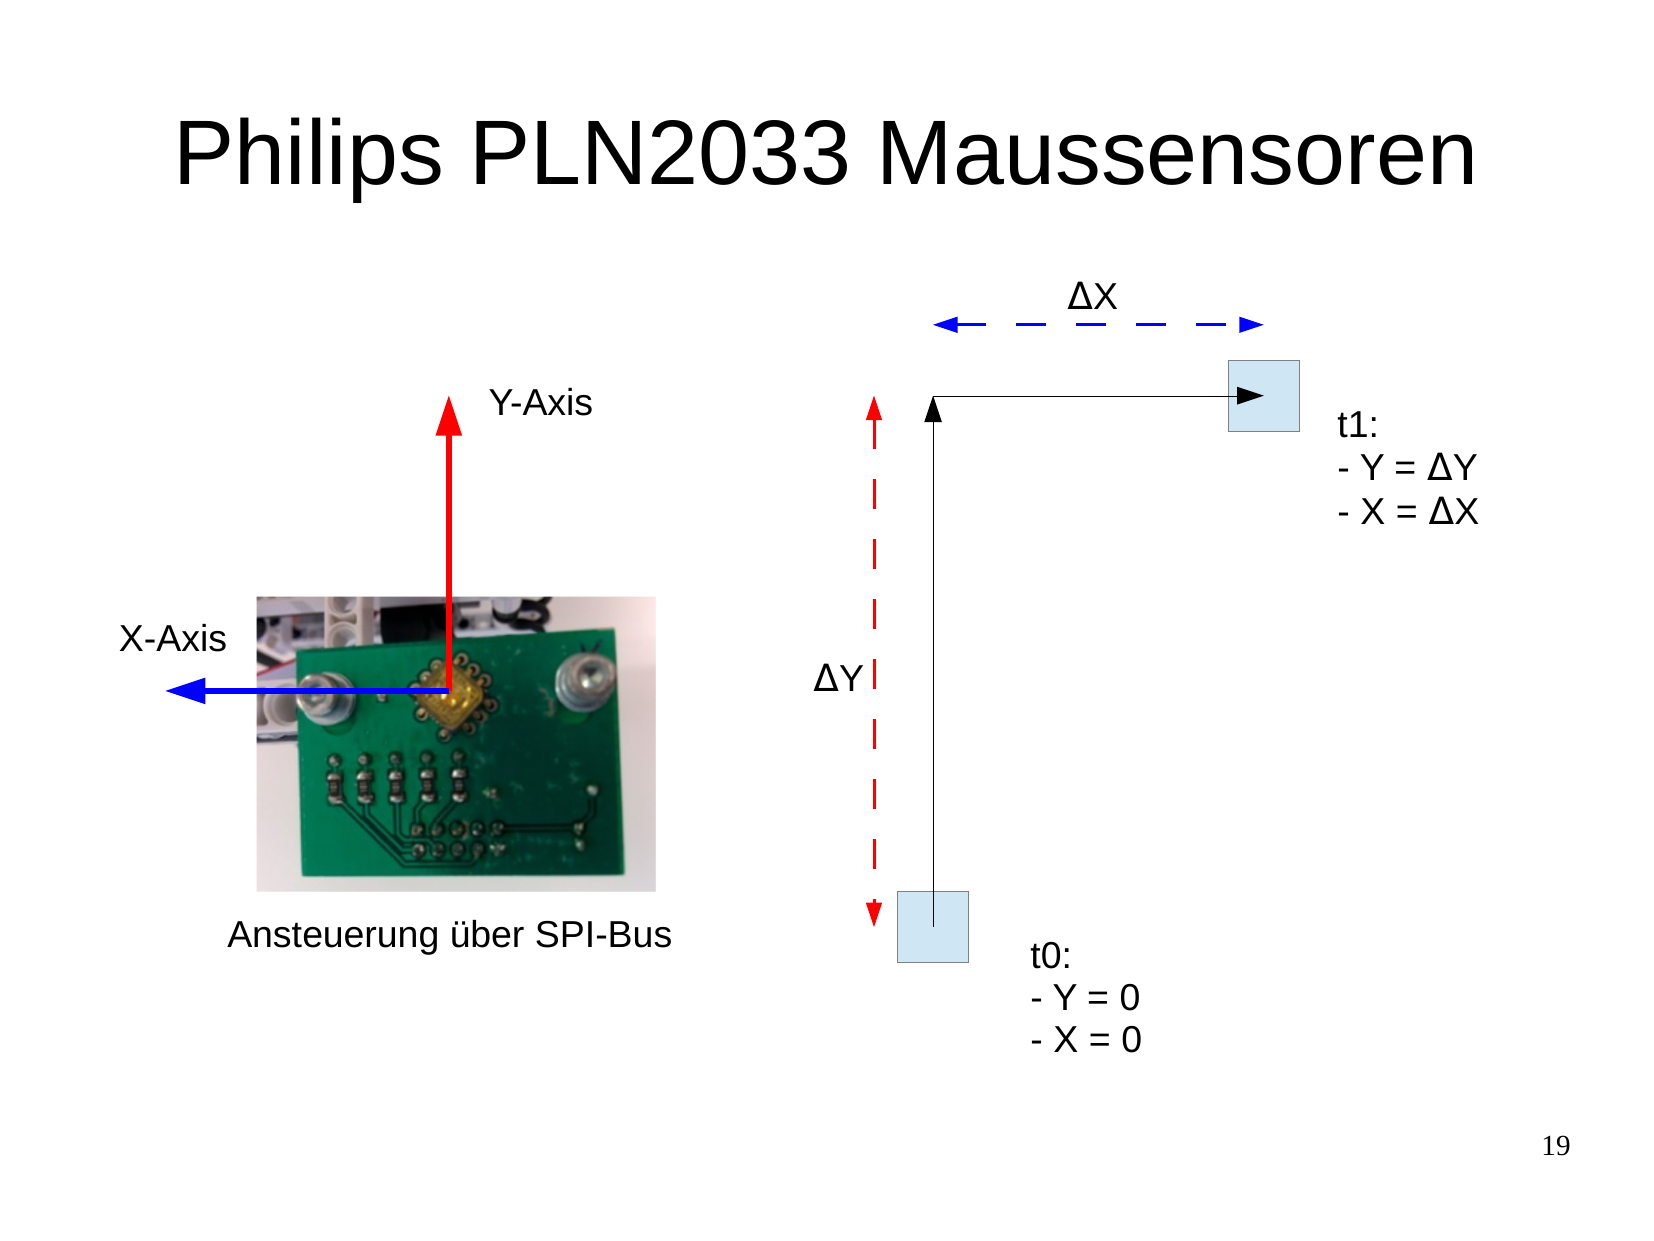

# Philips PLN2033 Maussensoren
ⵠX
Y-Axis
t1:
- Y = ⵠY
- X = ⵠX
X-Axis
ⵠY
Ansteuerung über SPI-Bus
t0:
- Y = 0
- X = 0
19